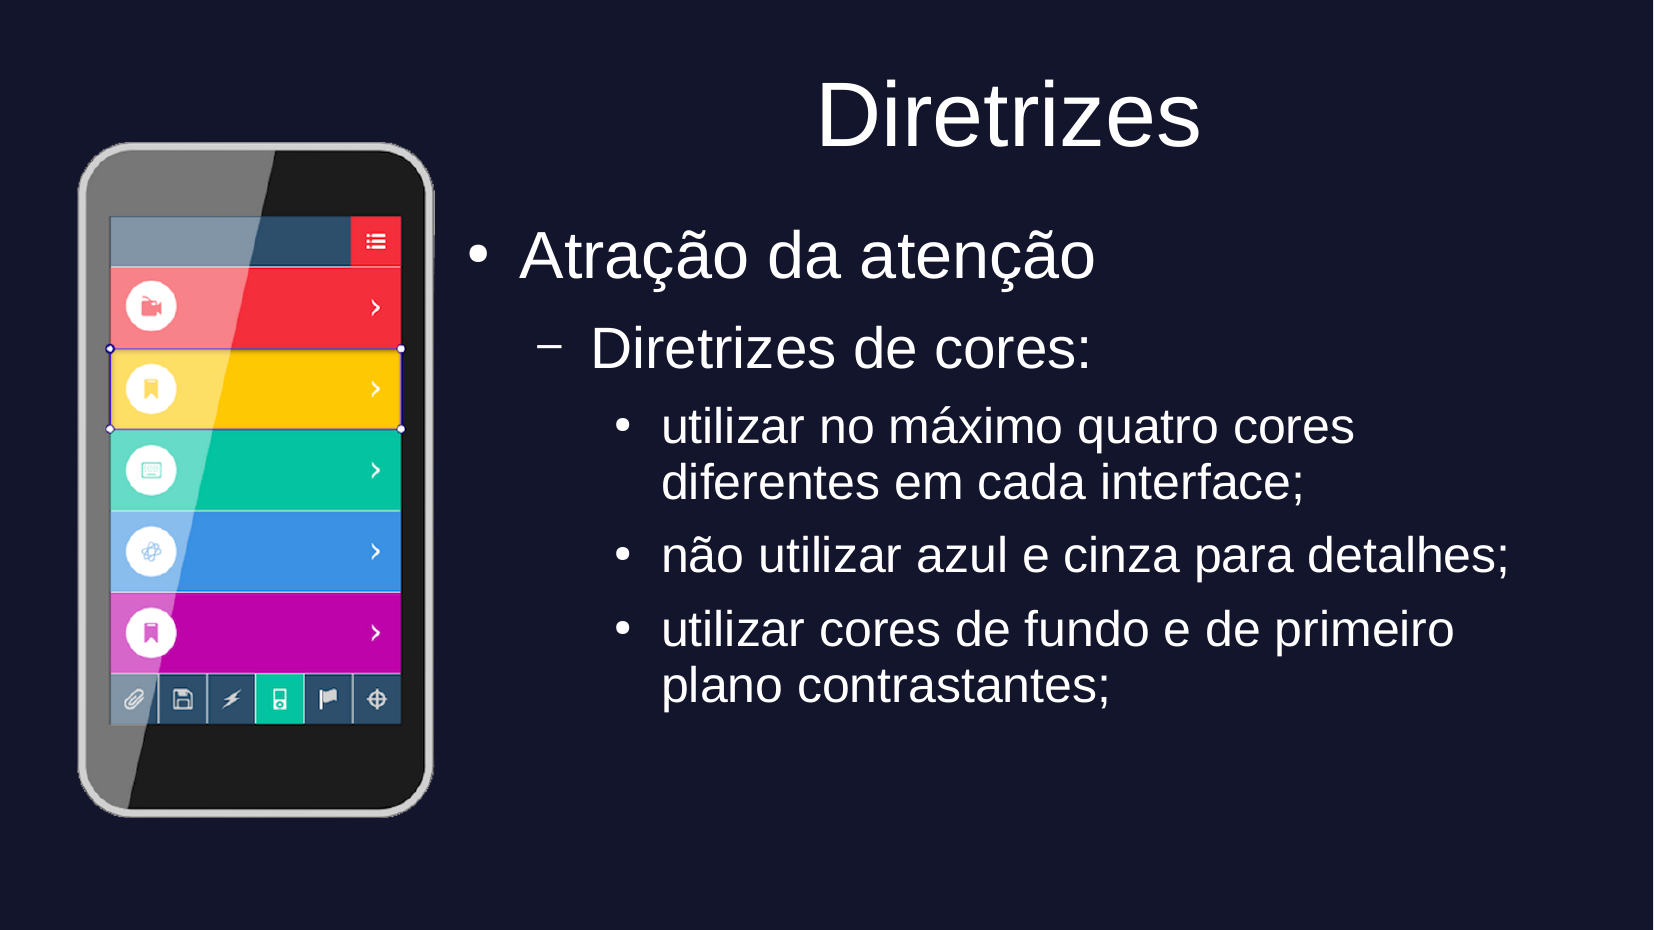

# Diretrizes
Atração da atenção
Diretrizes de cores:
utilizar no máximo quatro cores diferentes em cada interface;
não utilizar azul e cinza para detalhes;
utilizar cores de fundo e de primeiro plano contrastantes;